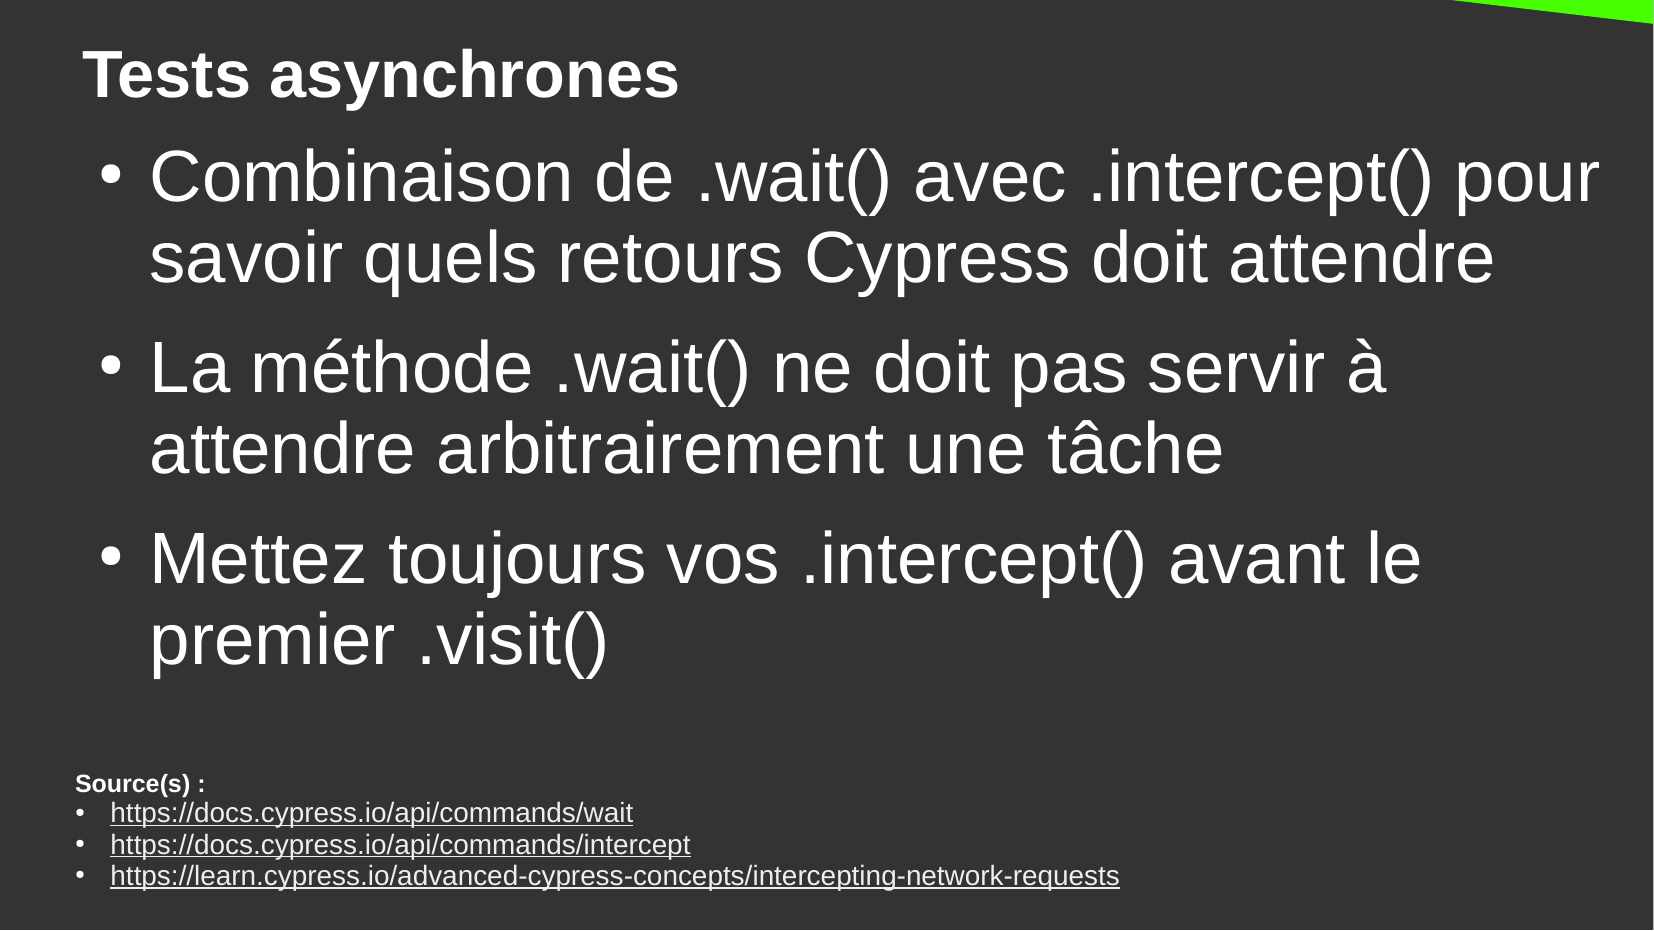

# Tests asynchrones
Combinaison de .wait() avec .intercept() pour savoir quels retours Cypress doit attendre
La méthode .wait() ne doit pas servir à attendre arbitrairement une tâche
Mettez toujours vos .intercept() avant le premier .visit()
Source(s) :
https://docs.cypress.io/api/commands/wait
https://docs.cypress.io/api/commands/intercept
https://learn.cypress.io/advanced-cypress-concepts/intercepting-network-requests